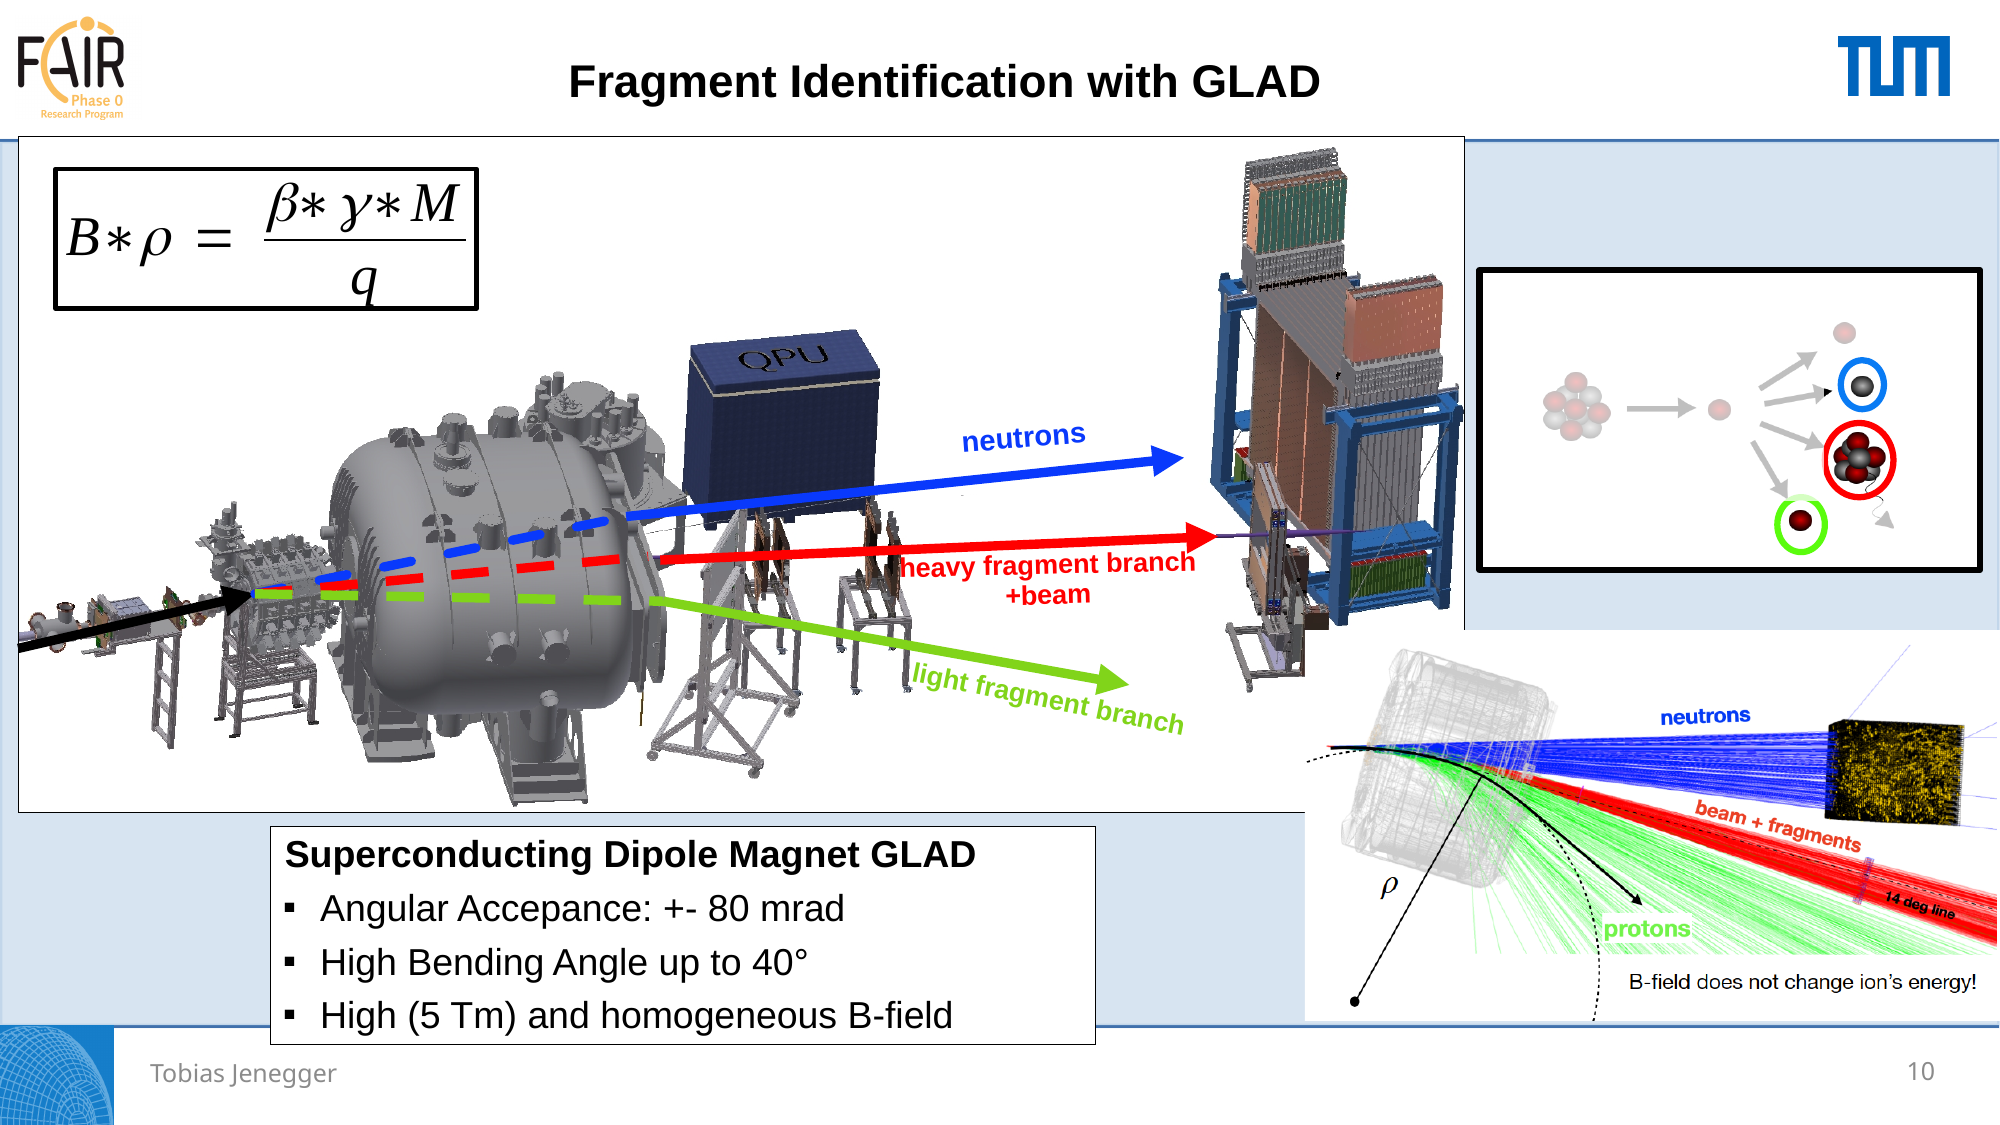

Fragment Identification with GLAD
neutrons
heavy fragment branch
+beam
light fragment branch
Superconducting Dipole Magnet GLAD
Angular Accepance: +- 80 mrad
High Bending Angle up to 40°
High (5 Tm) and homogeneous B-field
10